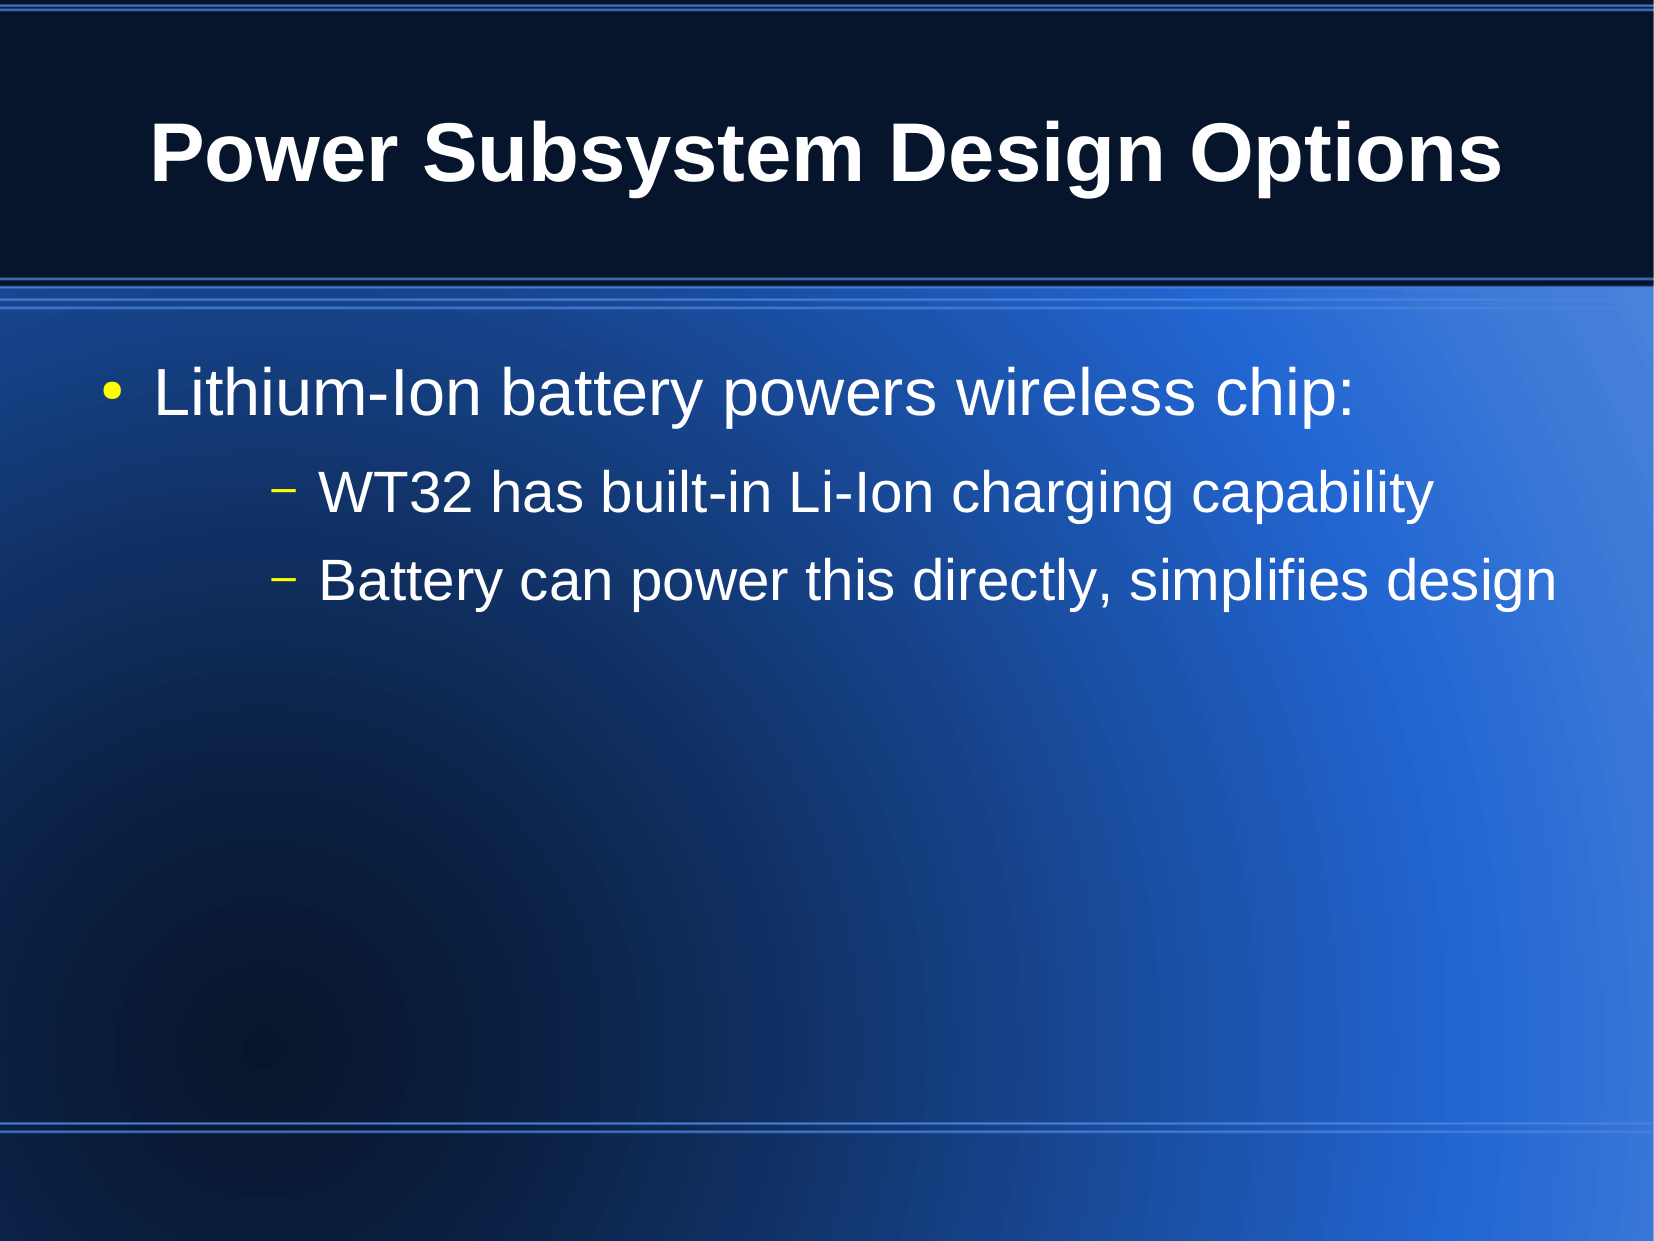

# Power Subsystem Design Options
Lithium-Ion battery powers wireless chip:
WT32 has built-in Li-Ion charging capability
Battery can power this directly, simplifies design